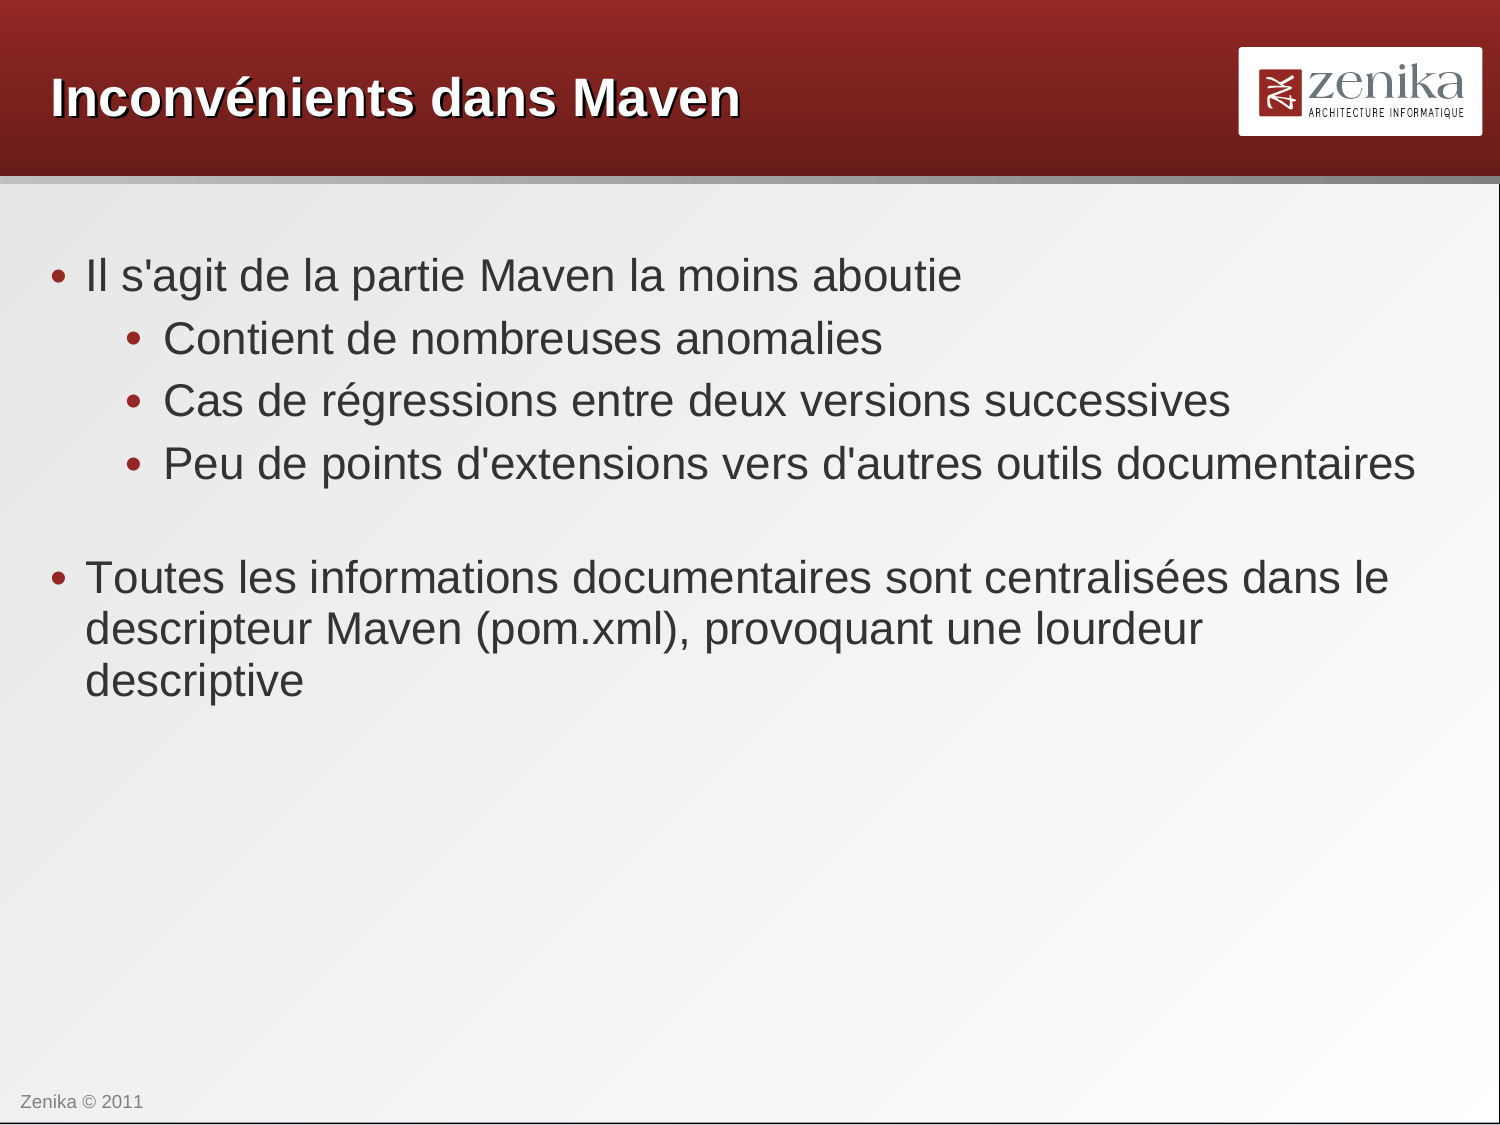

# Inconvénients dans Maven
Il s'agit de la partie Maven la moins aboutie
Contient de nombreuses anomalies
Cas de régressions entre deux versions successives
Peu de points d'extensions vers d'autres outils documentaires
Toutes les informations documentaires sont centralisées dans le descripteur Maven (pom.xml), provoquant une lourdeur descriptive